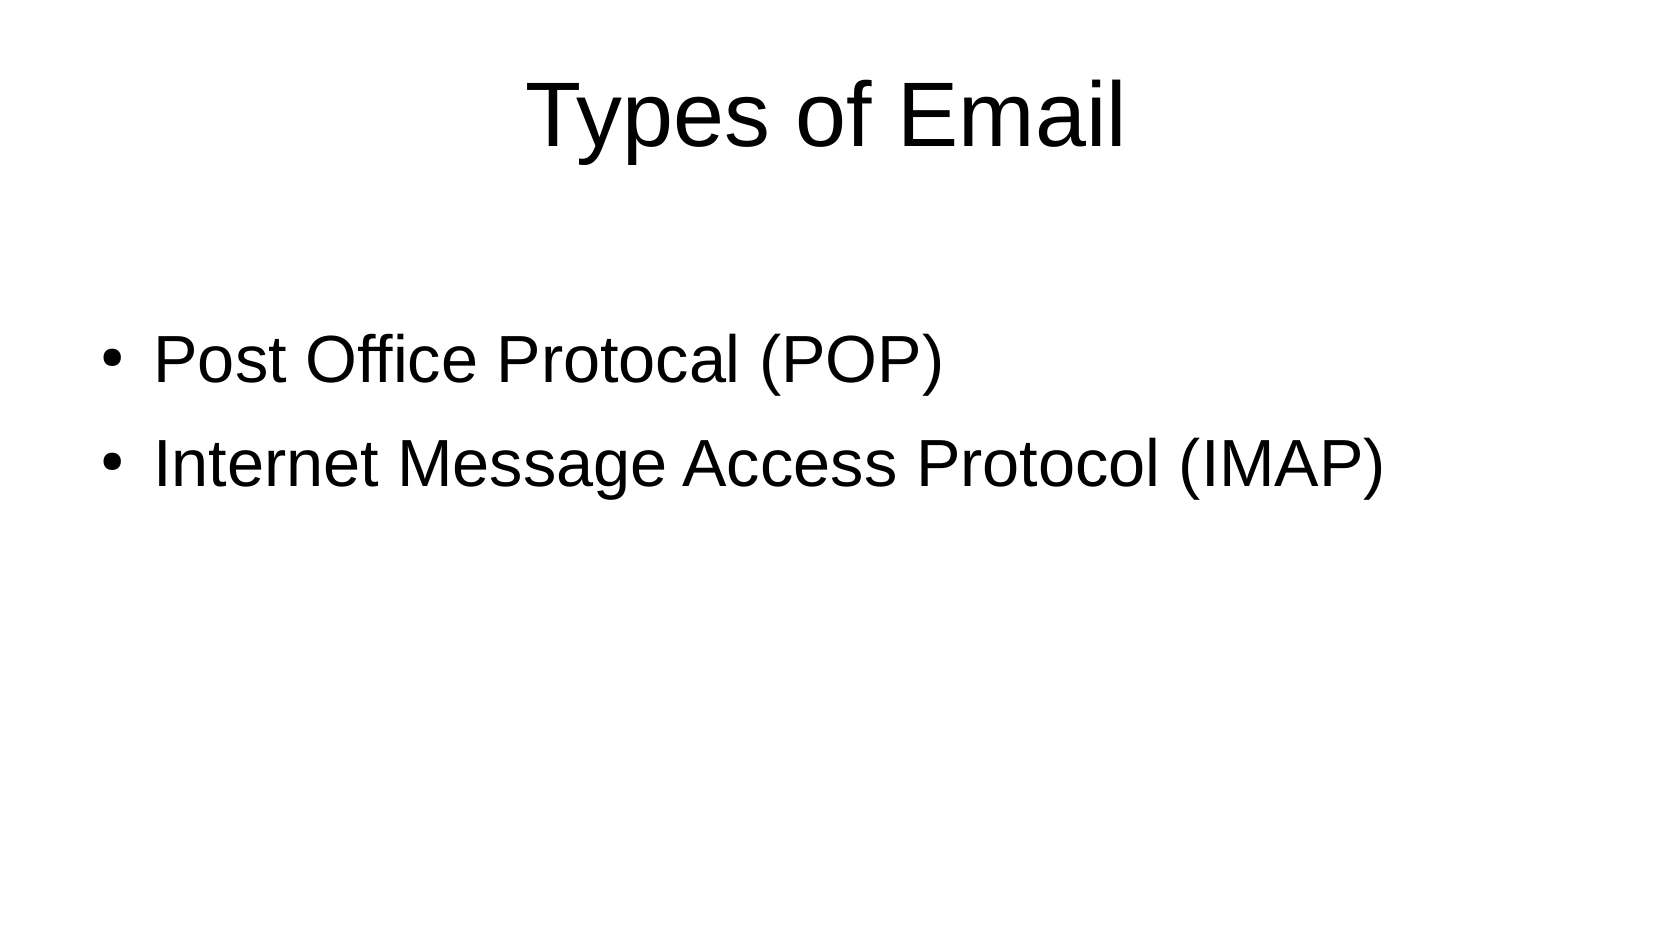

# Types of Email
Post Office Protocal (POP)
Internet Message Access Protocol (IMAP)